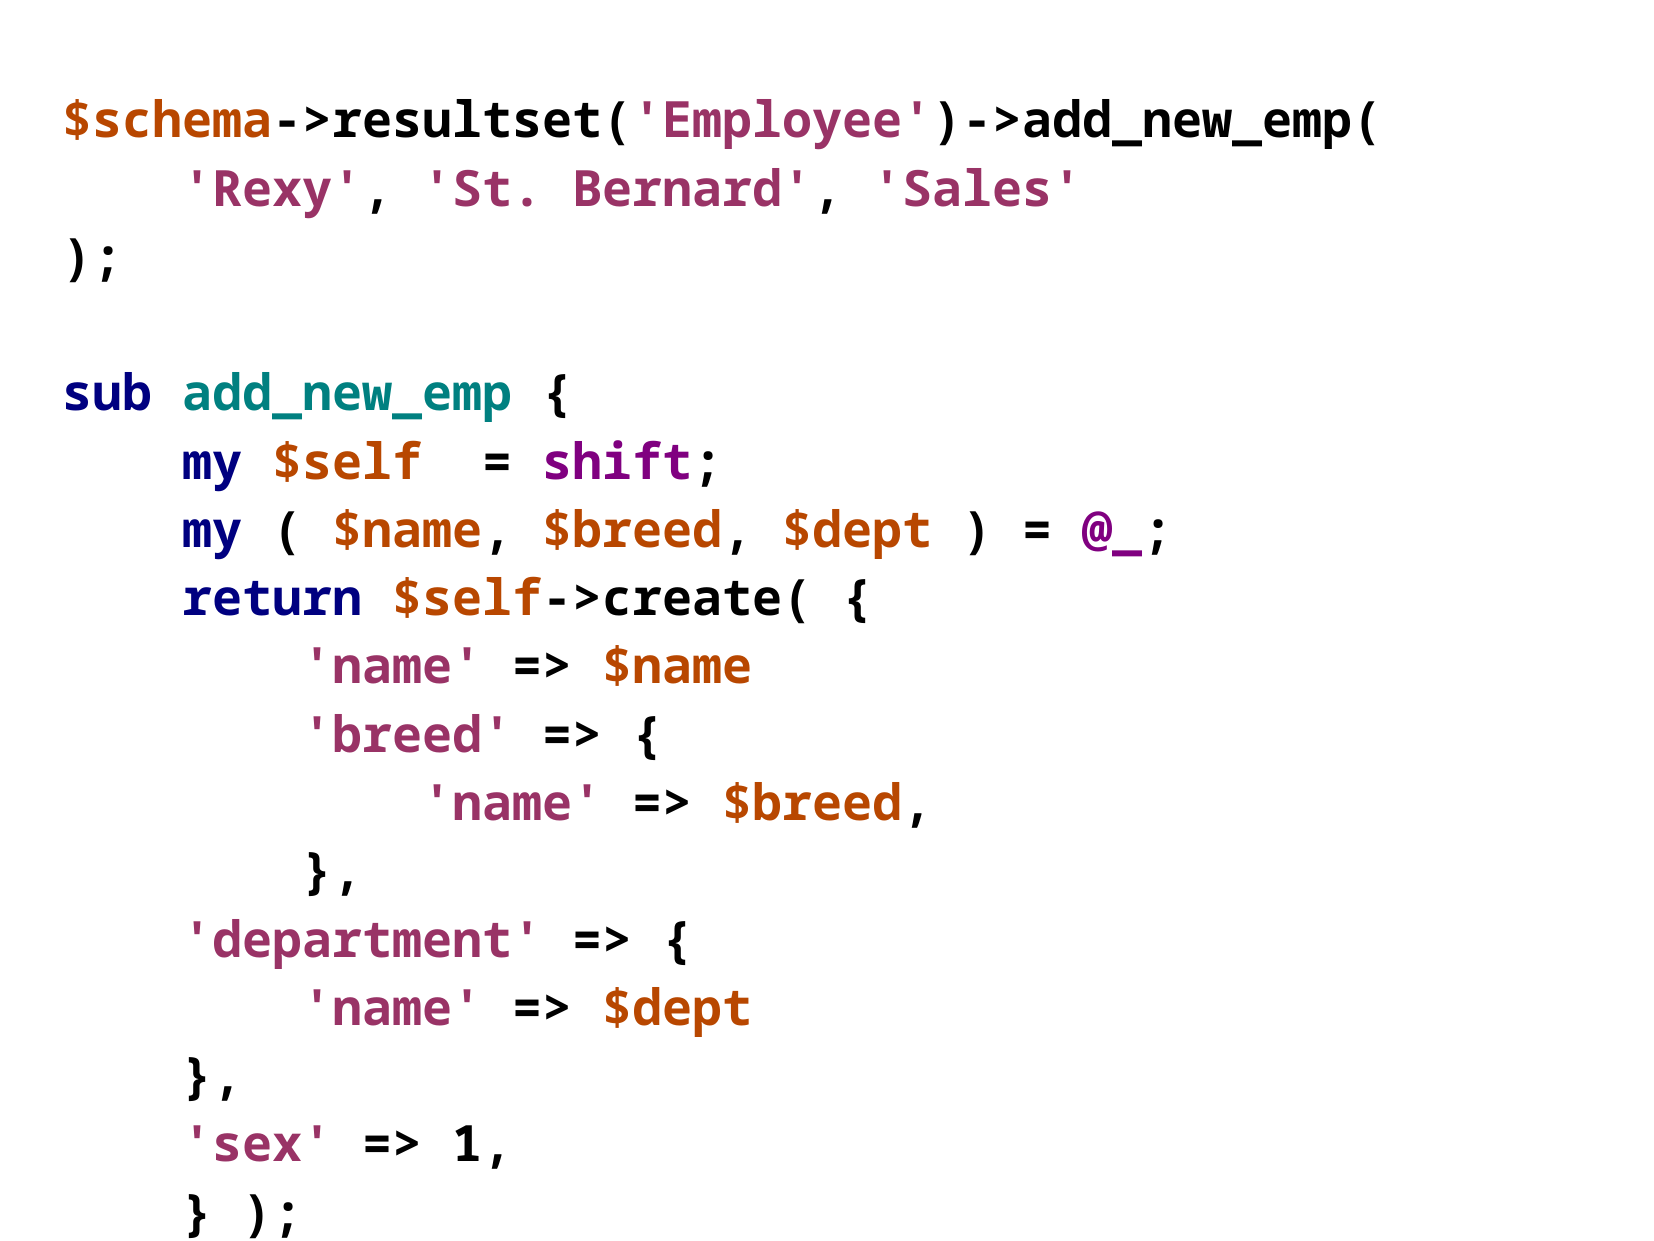

$schema->resultset('Employee')->add_new_emp(
 'Rexy', 'St. Bernard', 'Sales'
);
sub add_new_emp {
 my $self = shift;
 my ( $name, $breed, $dept ) = @_;
 return $self->create( {
 'name' => $name
 'breed' => {
 'name' => $breed,
 },
 'department' => {
 'name' => $dept
 },
 'sex' => 1,
 } );
}